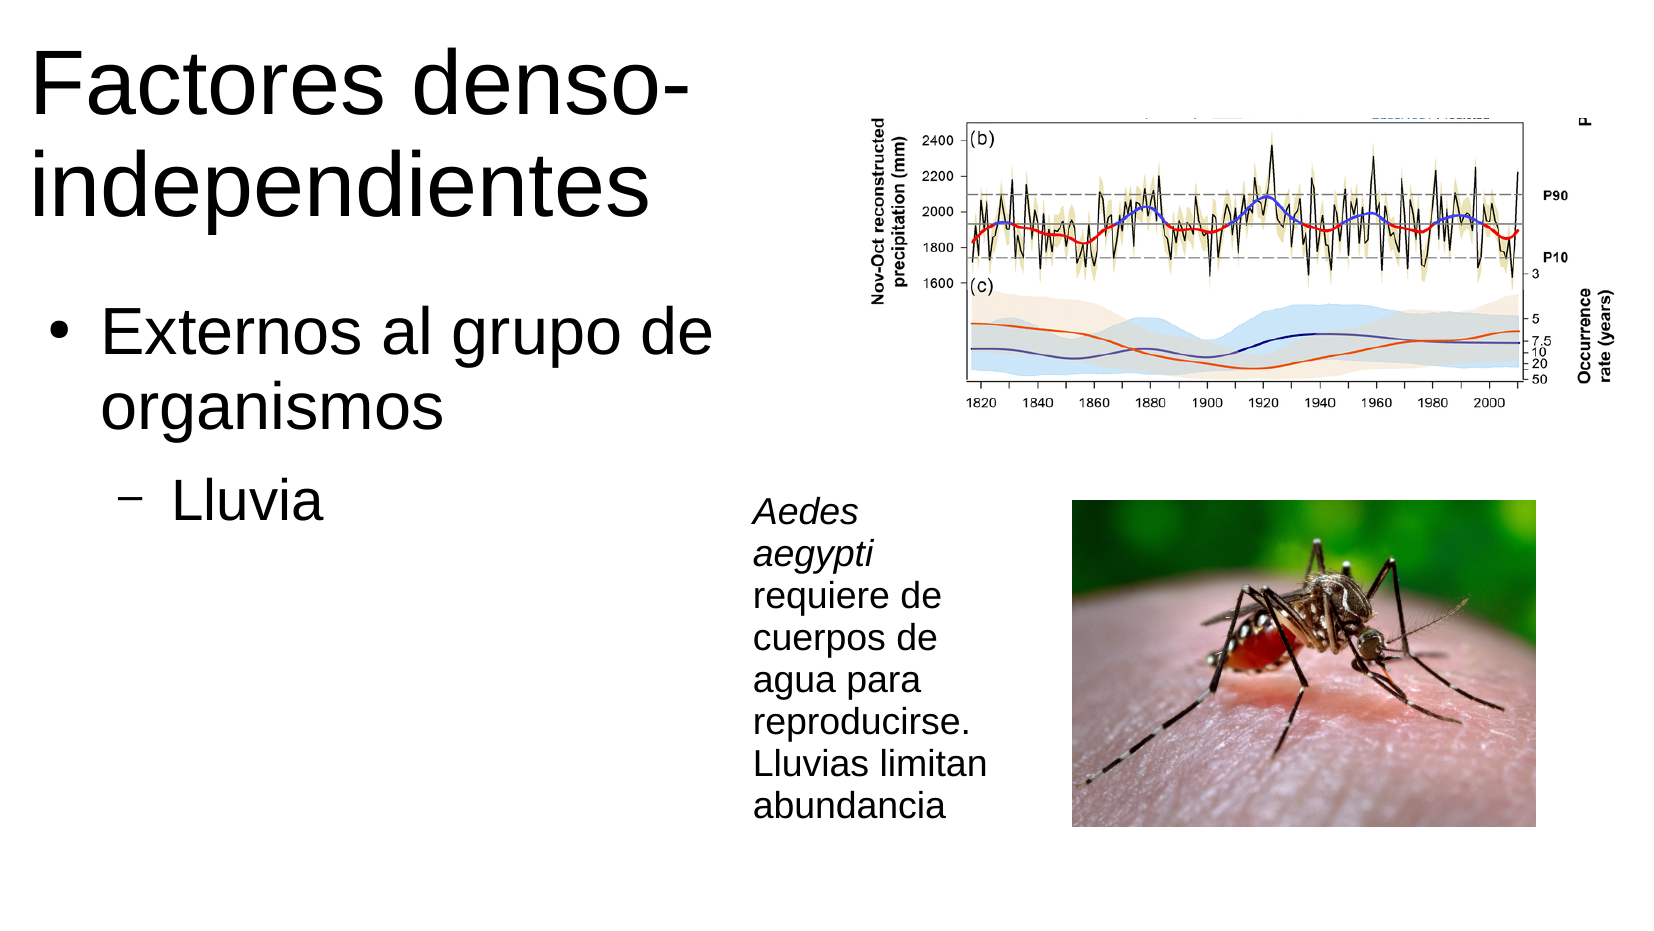

# Factores denso-independientes
Externos al grupo de organismos
Lluvia
Aedes aegypti requiere de cuerpos de agua para reproducirse. Lluvias limitan abundancia